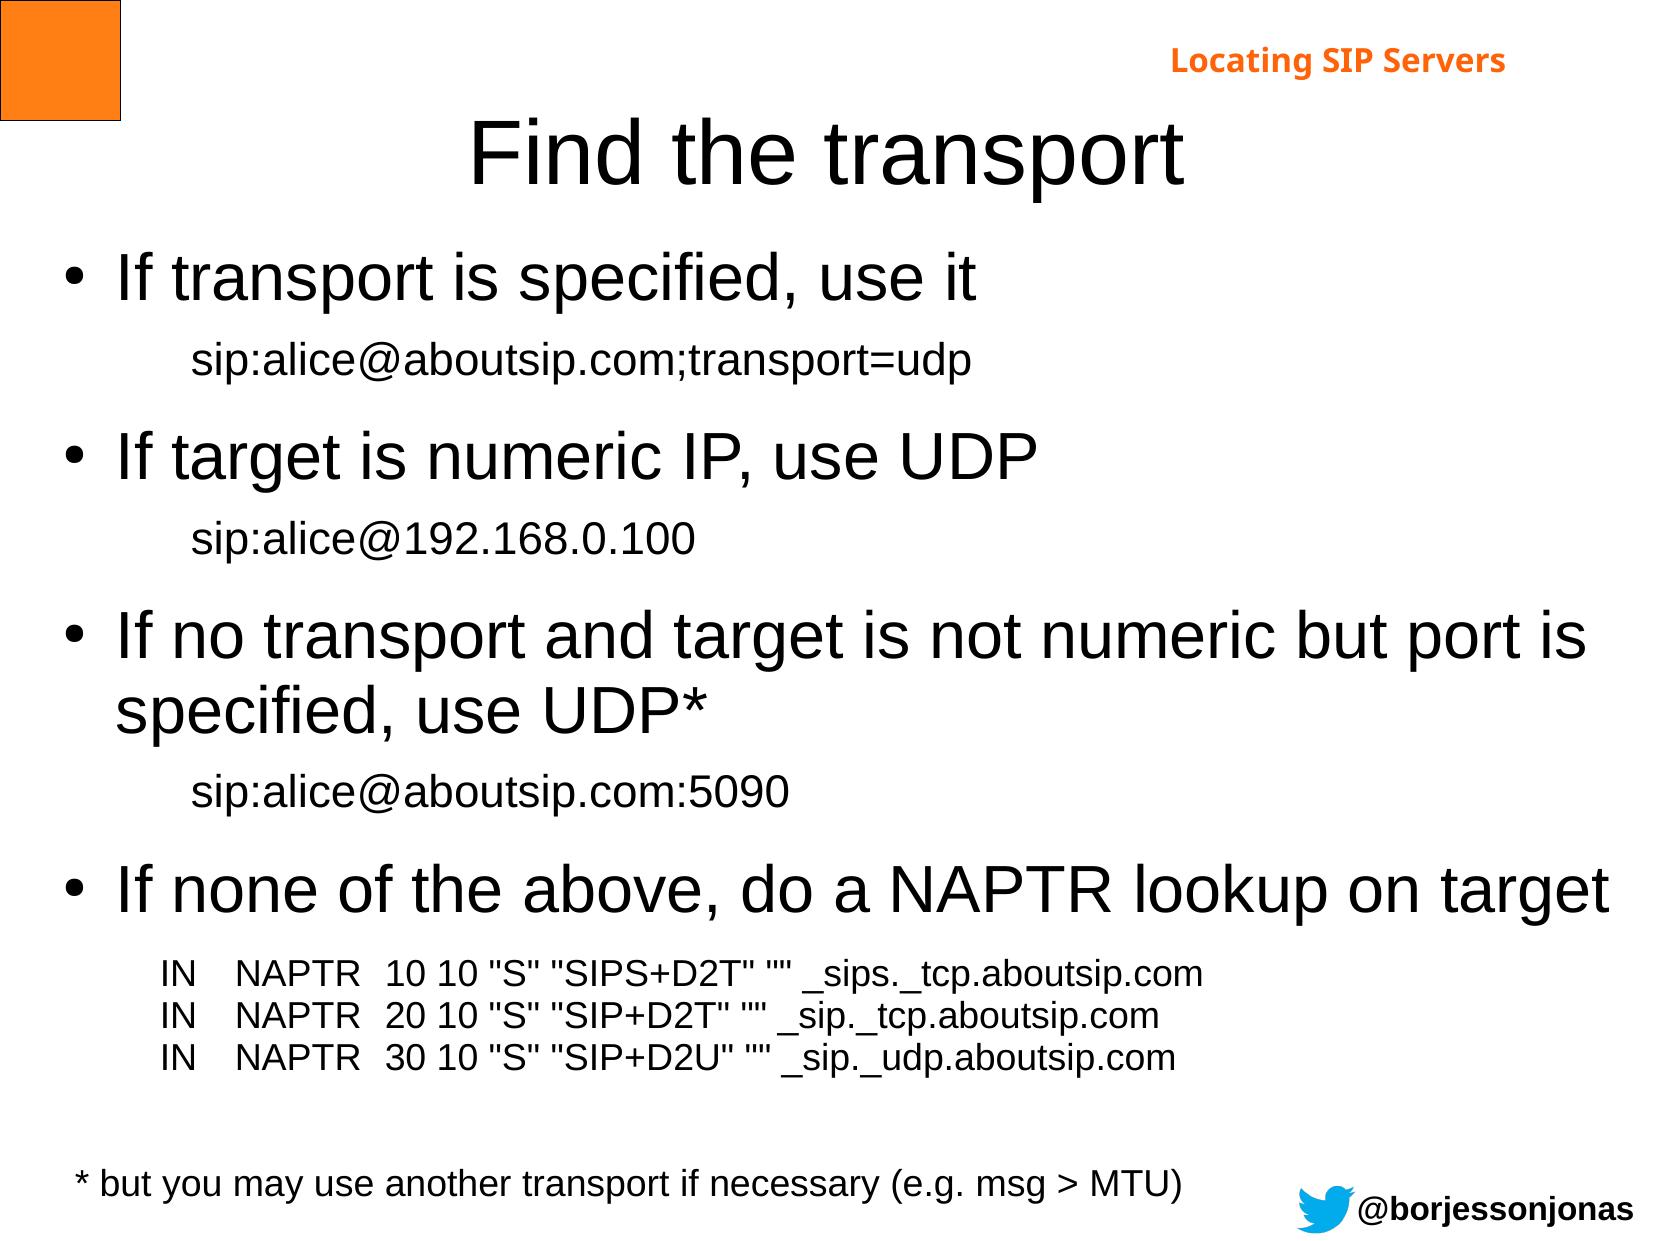

Locating SIP Servers
# Find the transport
If transport is specified, use it
	sip:alice@aboutsip.com;transport=udp
If target is numeric IP, use UDP
	sip:alice@192.168.0.100
If no transport and target is not numeric but port is specified, use UDP*
	sip:alice@aboutsip.com:5090
If none of the above, do a NAPTR lookup on target
IN	NAPTR	10 10 "S" "SIPS+D2T" "" _sips._tcp.aboutsip.com
IN	NAPTR	20 10 "S" "SIP+D2T" "" _sip._tcp.aboutsip.com
IN	NAPTR	30 10 "S" "SIP+D2U" "" _sip._udp.aboutsip.com
* but you may use another transport if necessary (e.g. msg > MTU)